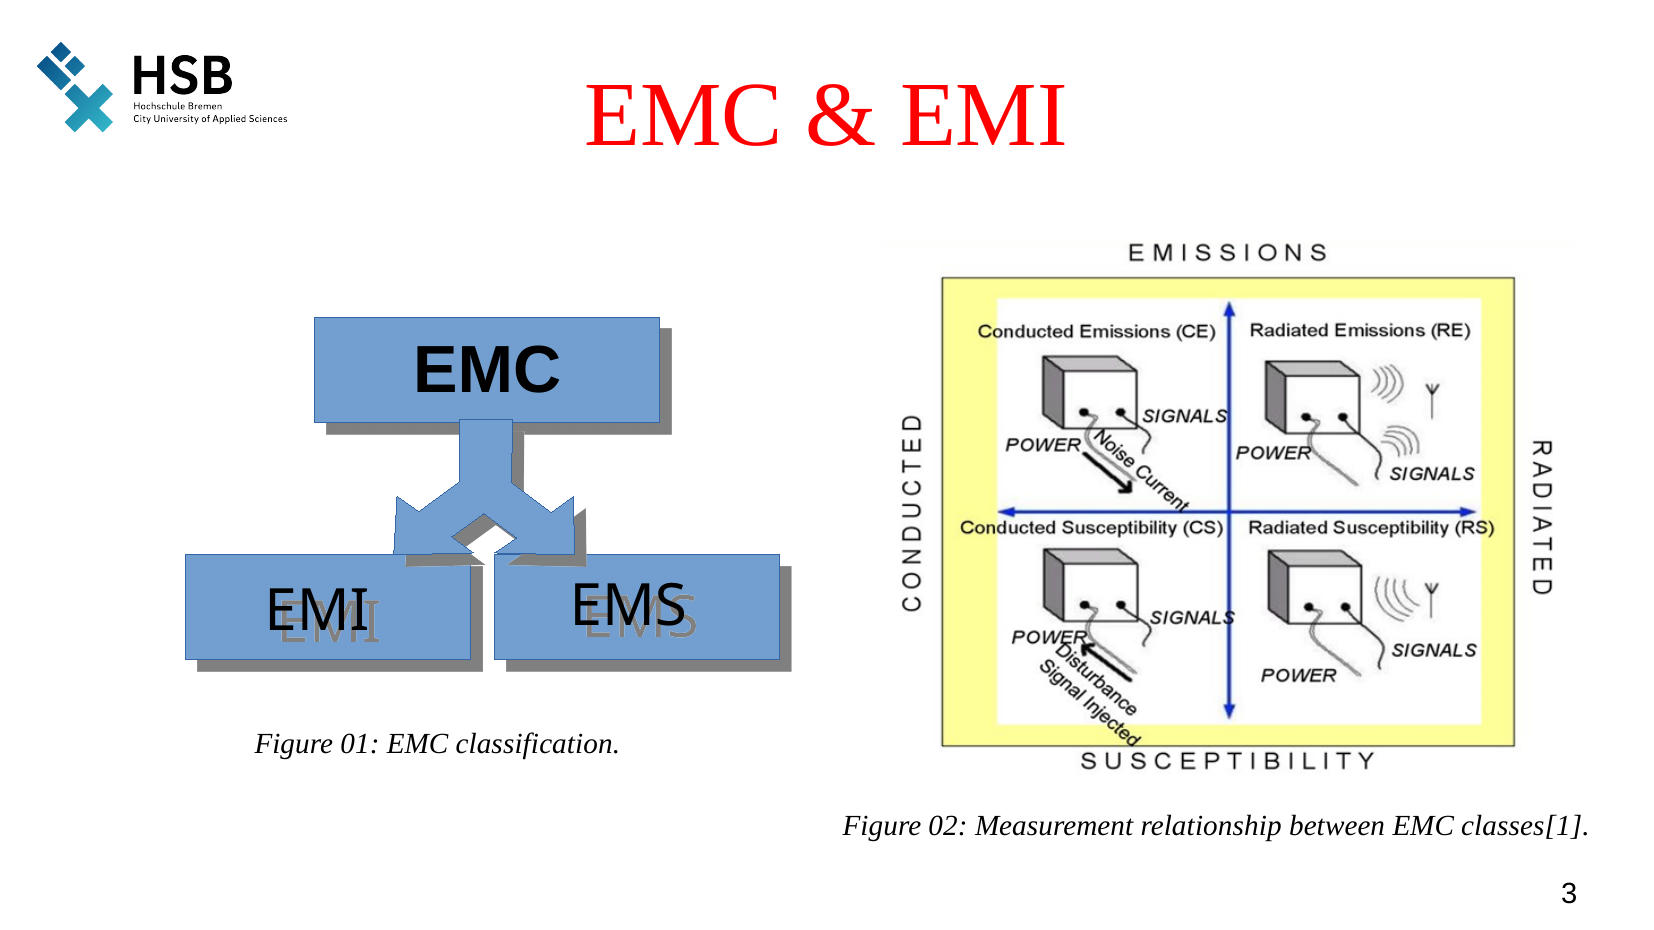

# EMC & EMI
EMC
EMS
EMI
Figure 01: EMC classification.
Figure 02: Measurement relationship between EMC classes[1].